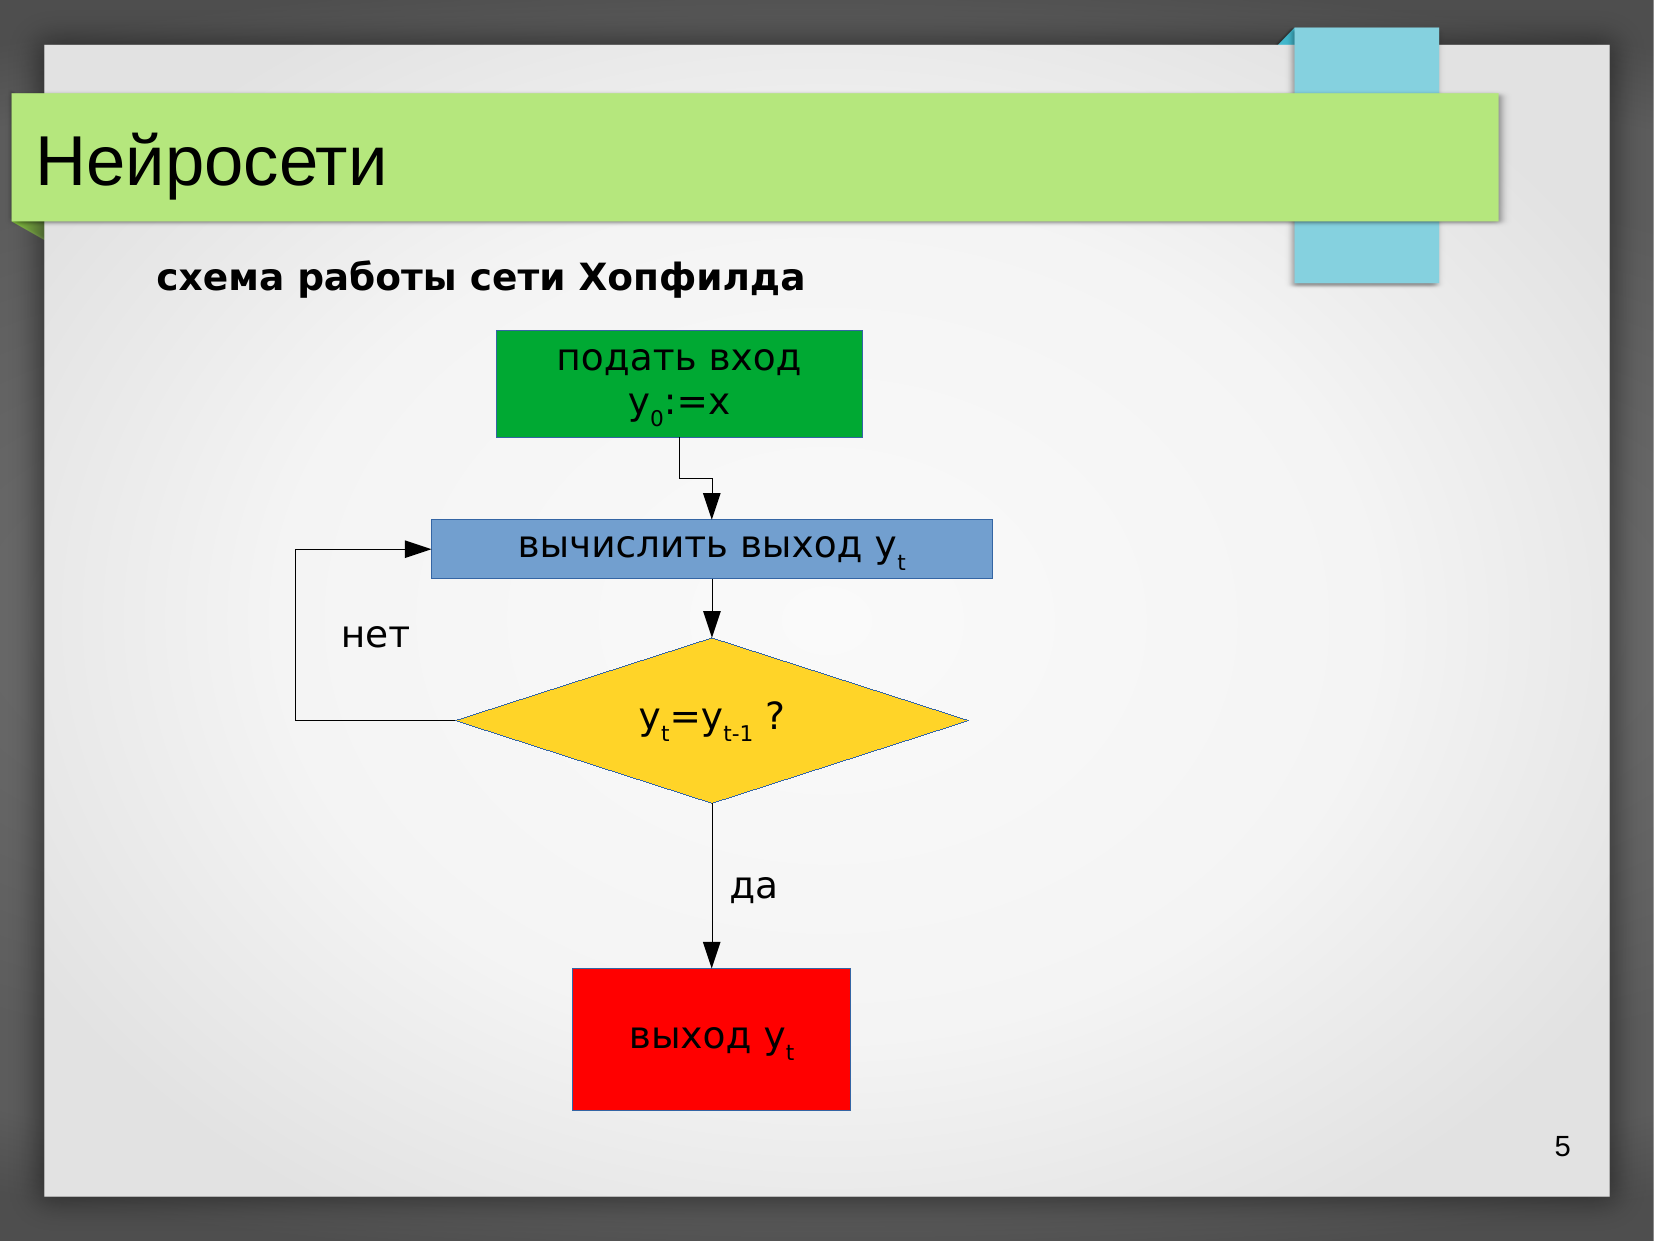

# Нейросети
схема работы сети Хопфилда
подать вход
y0:=x
вычислить выход yt
yt=yt-1 ?
выход yt
5